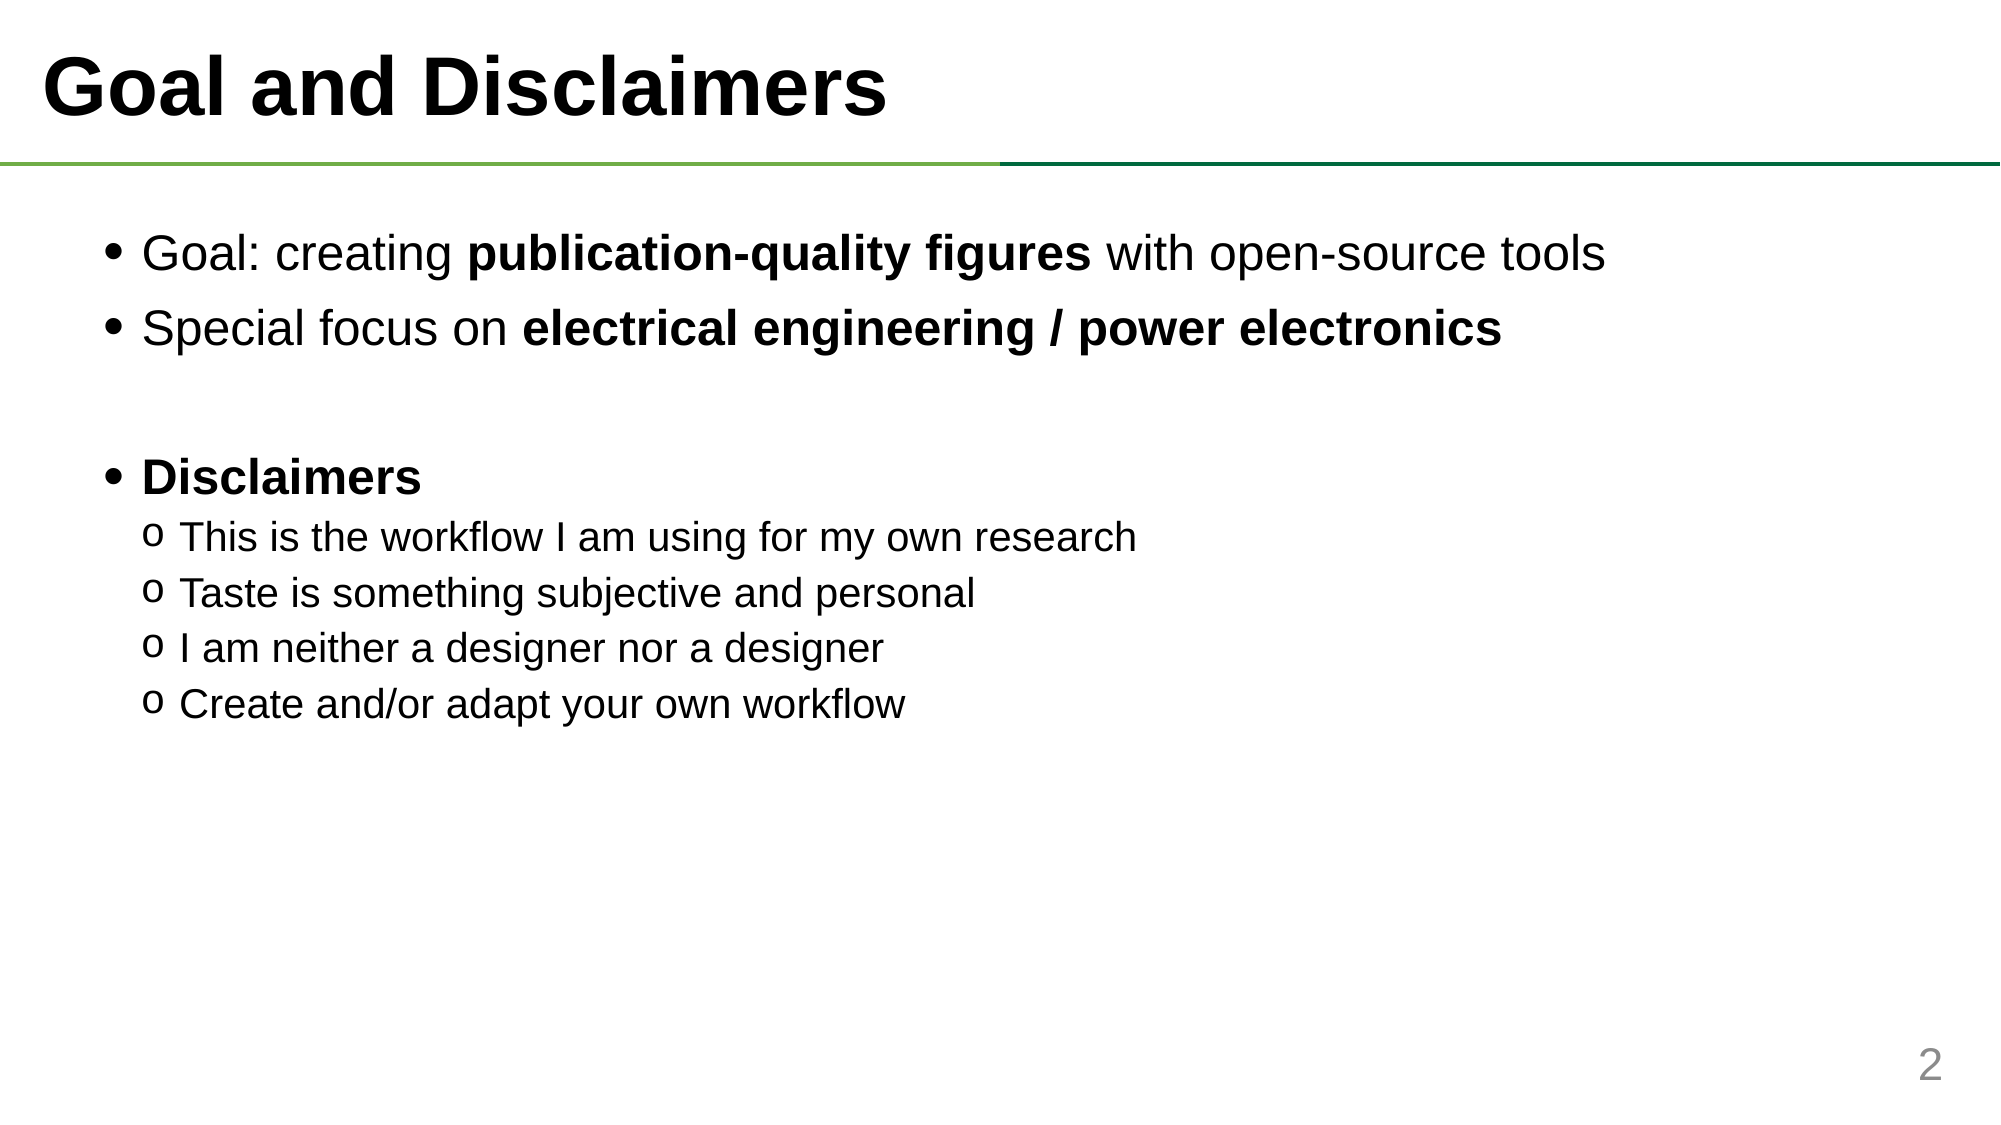

# Goal and Disclaimers
Goal: creating publication-quality figures with open-source tools
Special focus on electrical engineering / power electronics
Disclaimers
This is the workflow I am using for my own research
Taste is something subjective and personal
I am neither a designer nor a designer
Create and/or adapt your own workflow
2